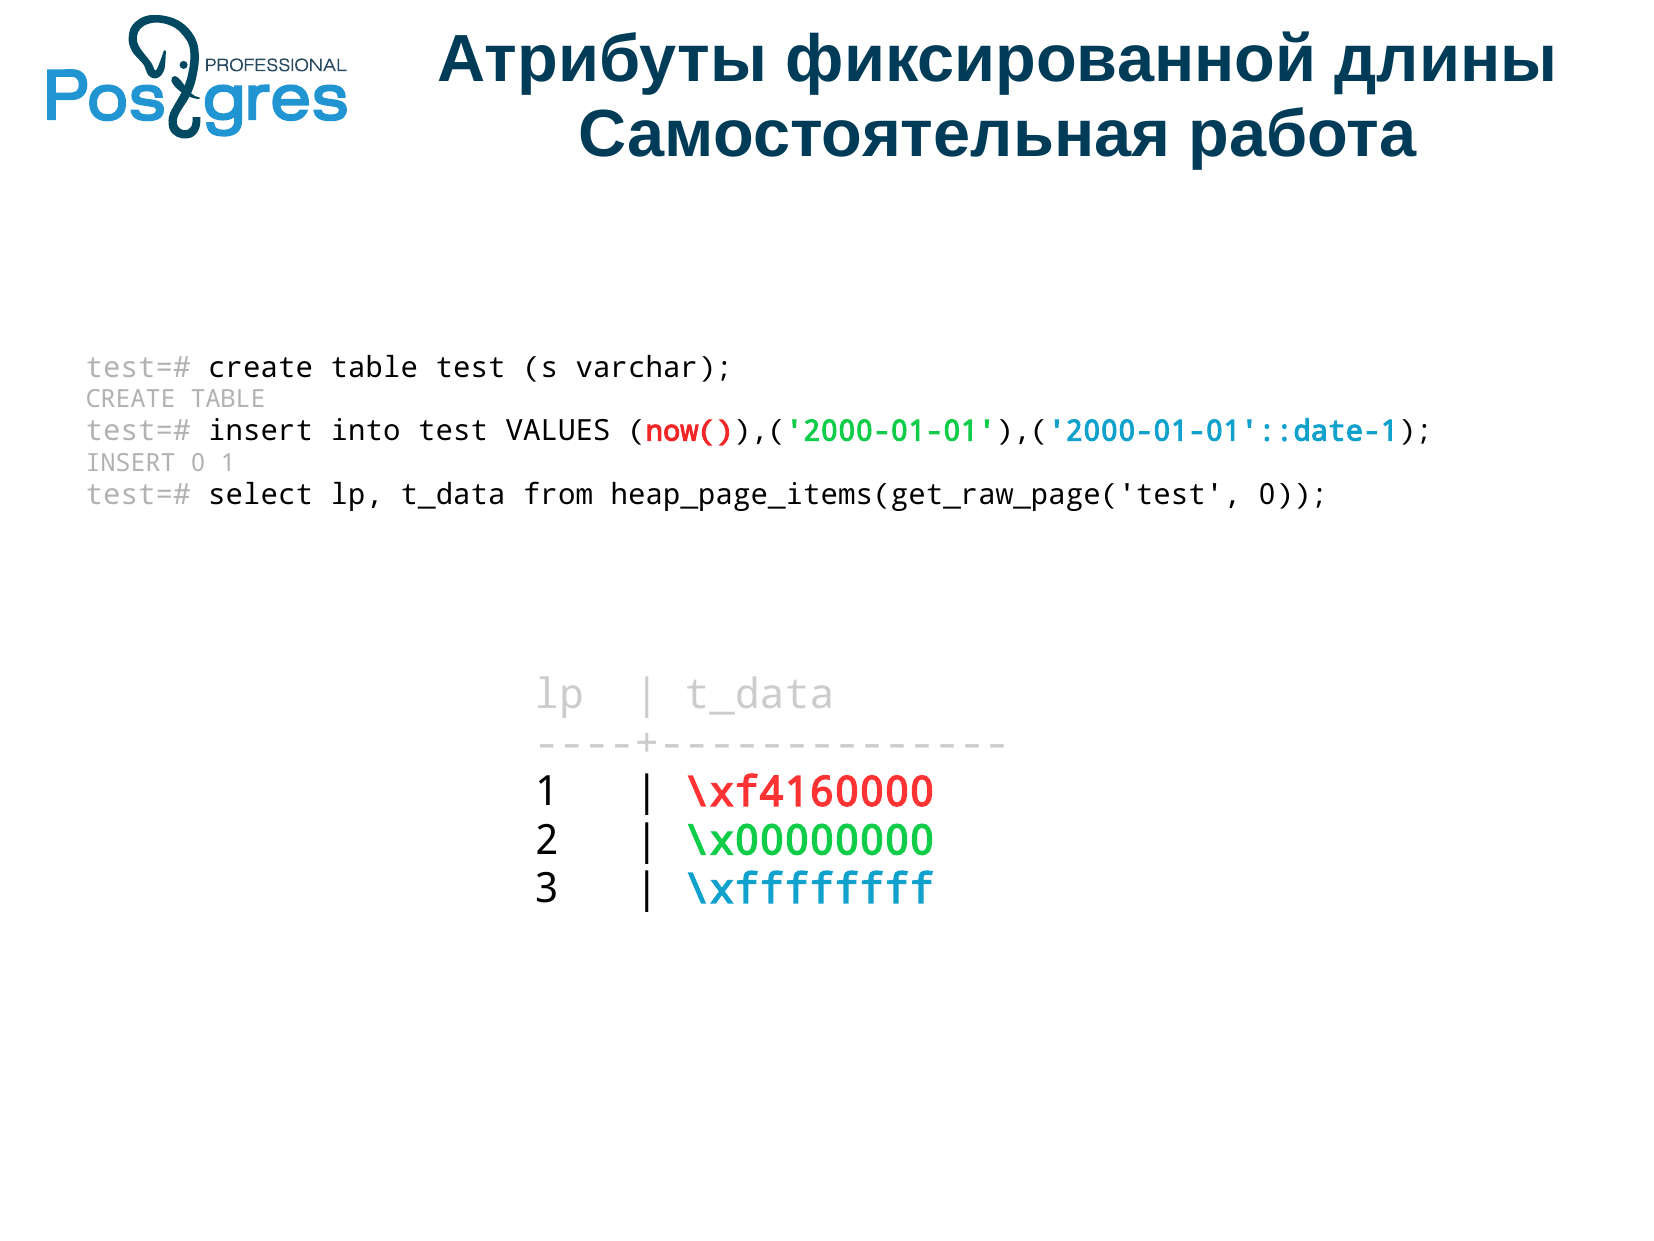

# Атрибуты фиксированной длины Самостоятельная работа
test=# create table test (s varchar);
CREATE TABLE
test=# insert into test VALUES (now()),('2000-01-01'),('2000-01-01'::date-1);
INSERT 0 1
test=# select lp, t_data from heap_page_items(get_raw_page('test', 0));
lp | t_data
----+--------------
1 | \xf4160000
2 | \x00000000
3 | \xffffffff